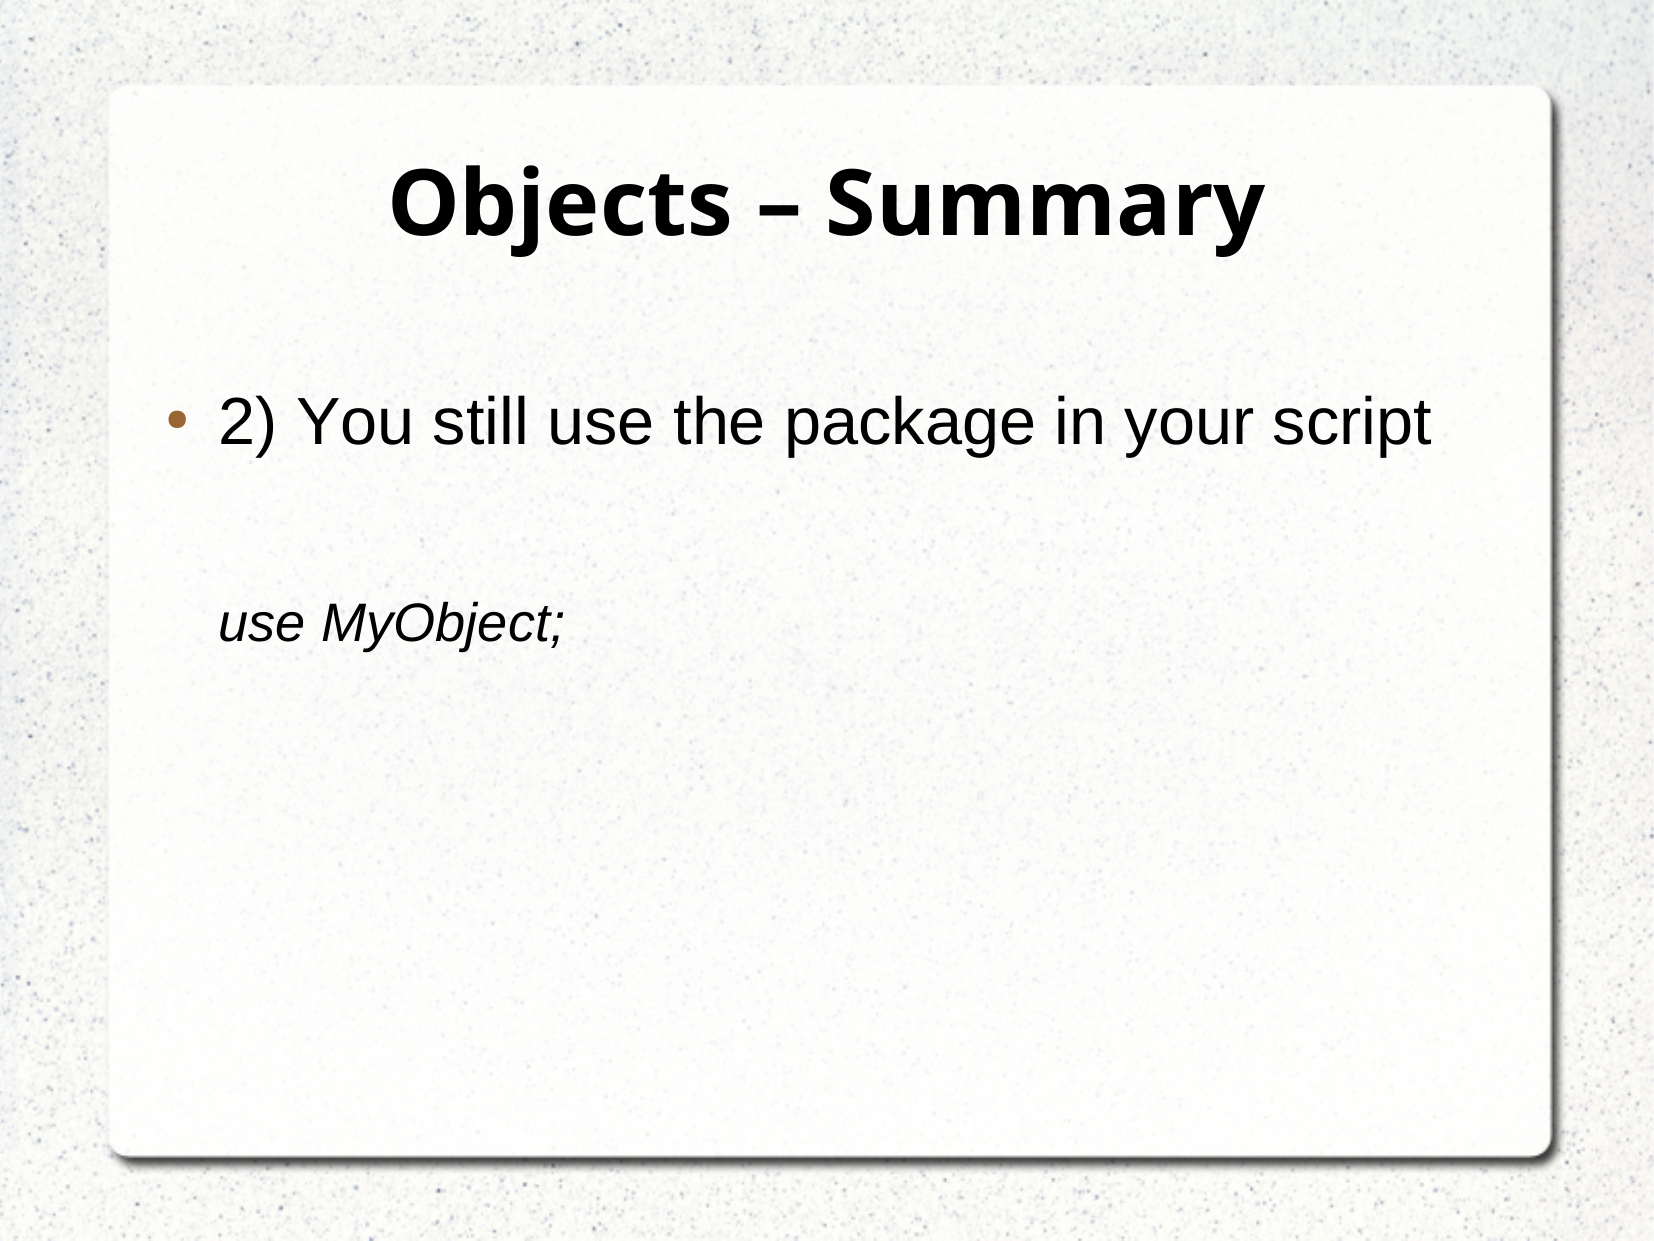

# Objects – Summary
2) You still use the package in your script
use MyObject;